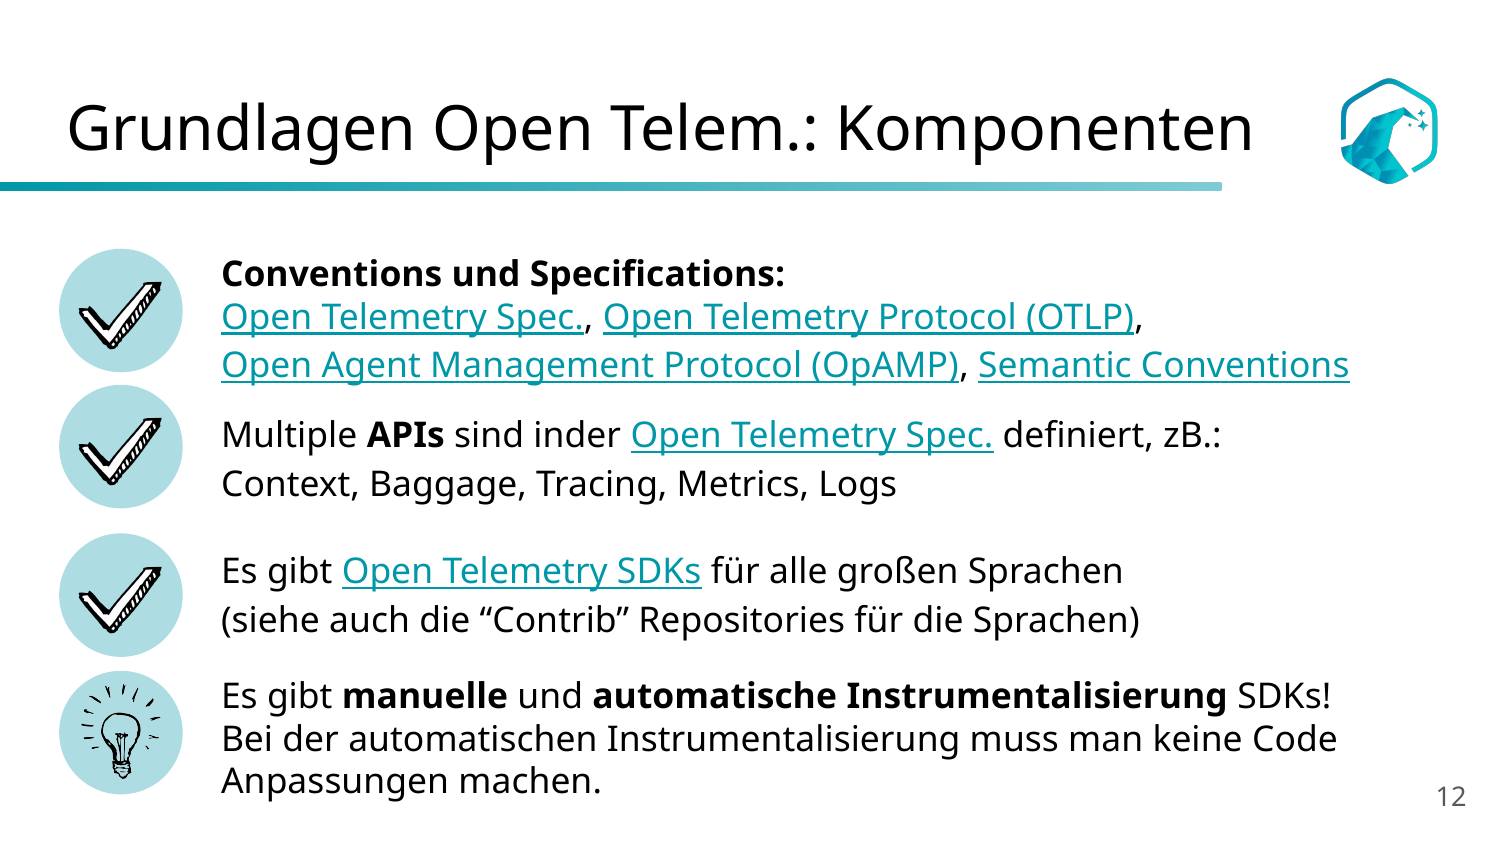

# Grundlagen Open Telem.: Komponenten
Conventions und Specifications:
Open Telemetry Spec., Open Telemetry Protocol (OTLP), Open Agent Management Protocol (OpAMP), Semantic Conventions
Multiple APIs sind inder Open Telemetry Spec. definiert, zB.:
Context, Baggage, Tracing, Metrics, Logs
Es gibt Open Telemetry SDKs für alle großen Sprachen
(siehe auch die “Contrib” Repositories für die Sprachen)
Es gibt manuelle und automatische Instrumentalisierung SDKs!
Bei der automatischen Instrumentalisierung muss man keine Code Anpassungen machen.